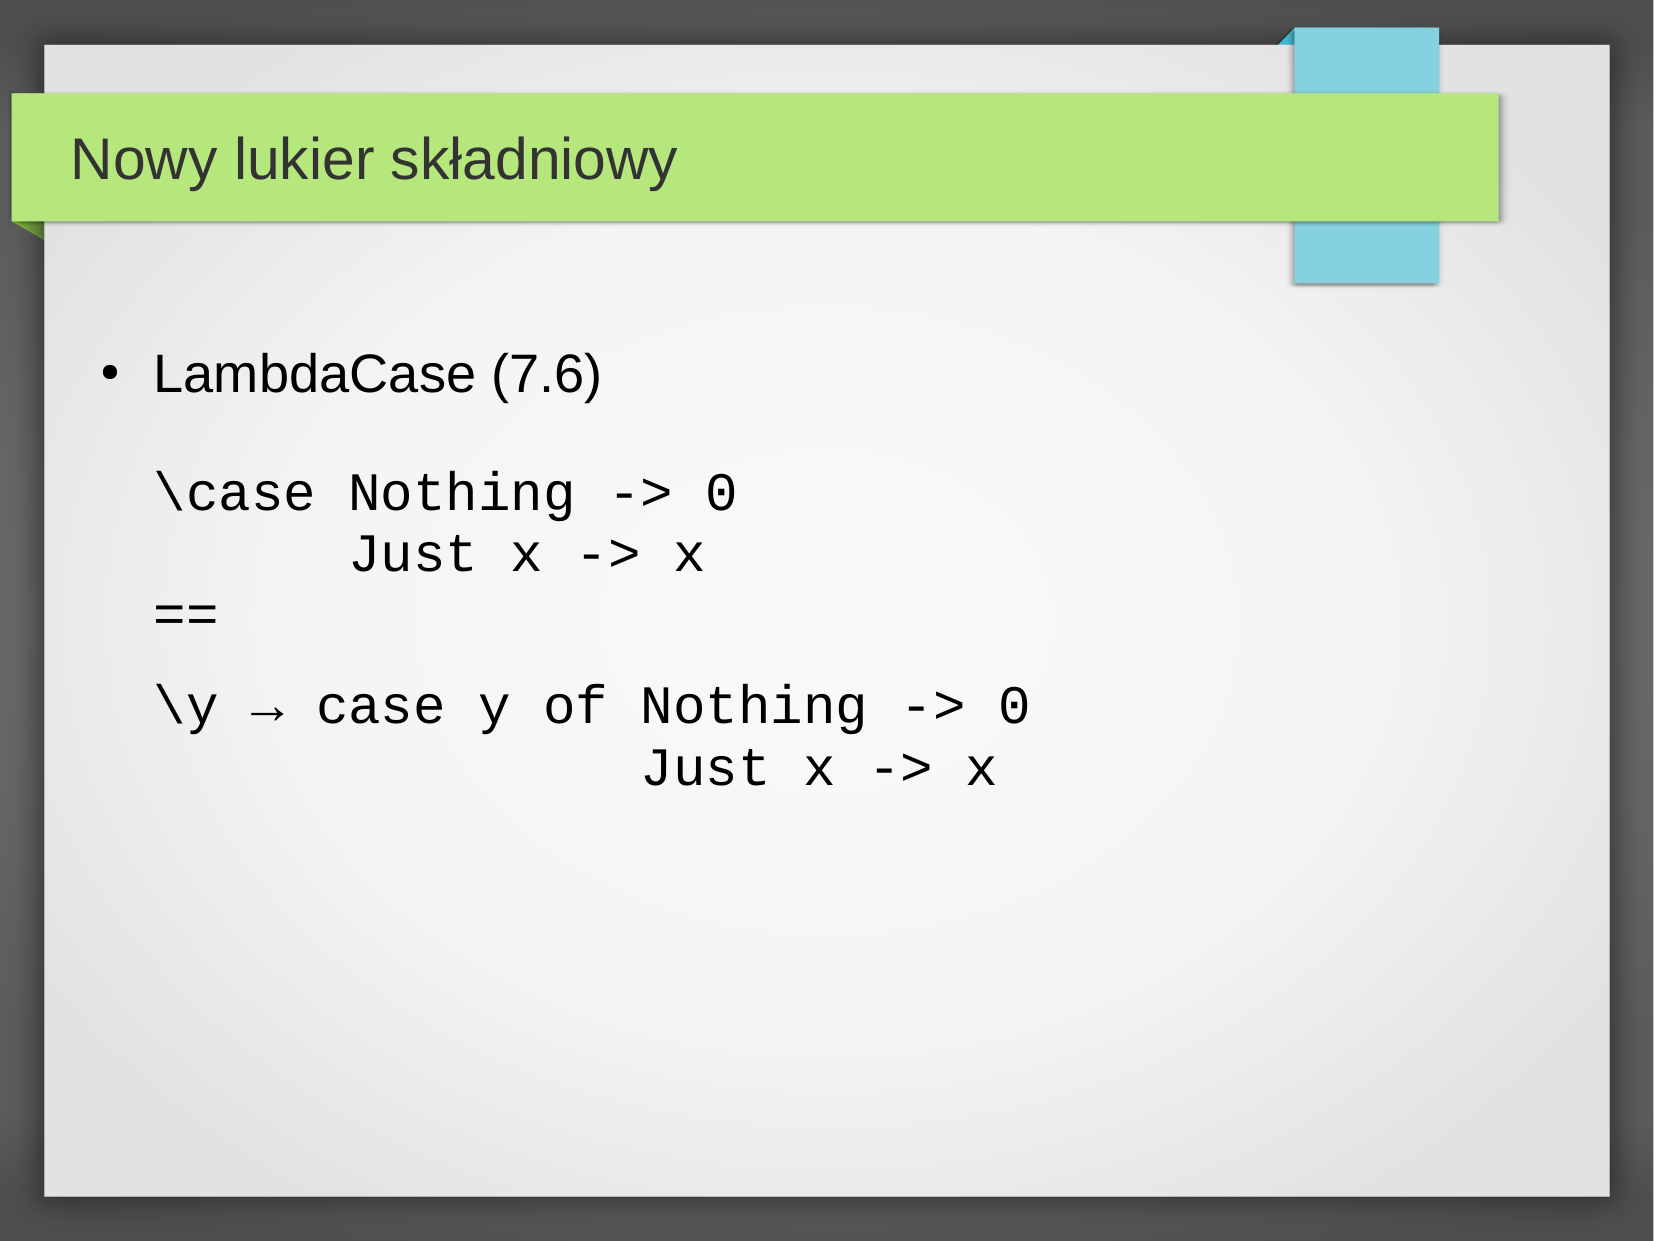

# Nowy lukier składniowy
LambdaCase (7.6)
\case Nothing -> 0
 Just x -> x
==
\y → case y of Nothing -> 0
 Just x -> x